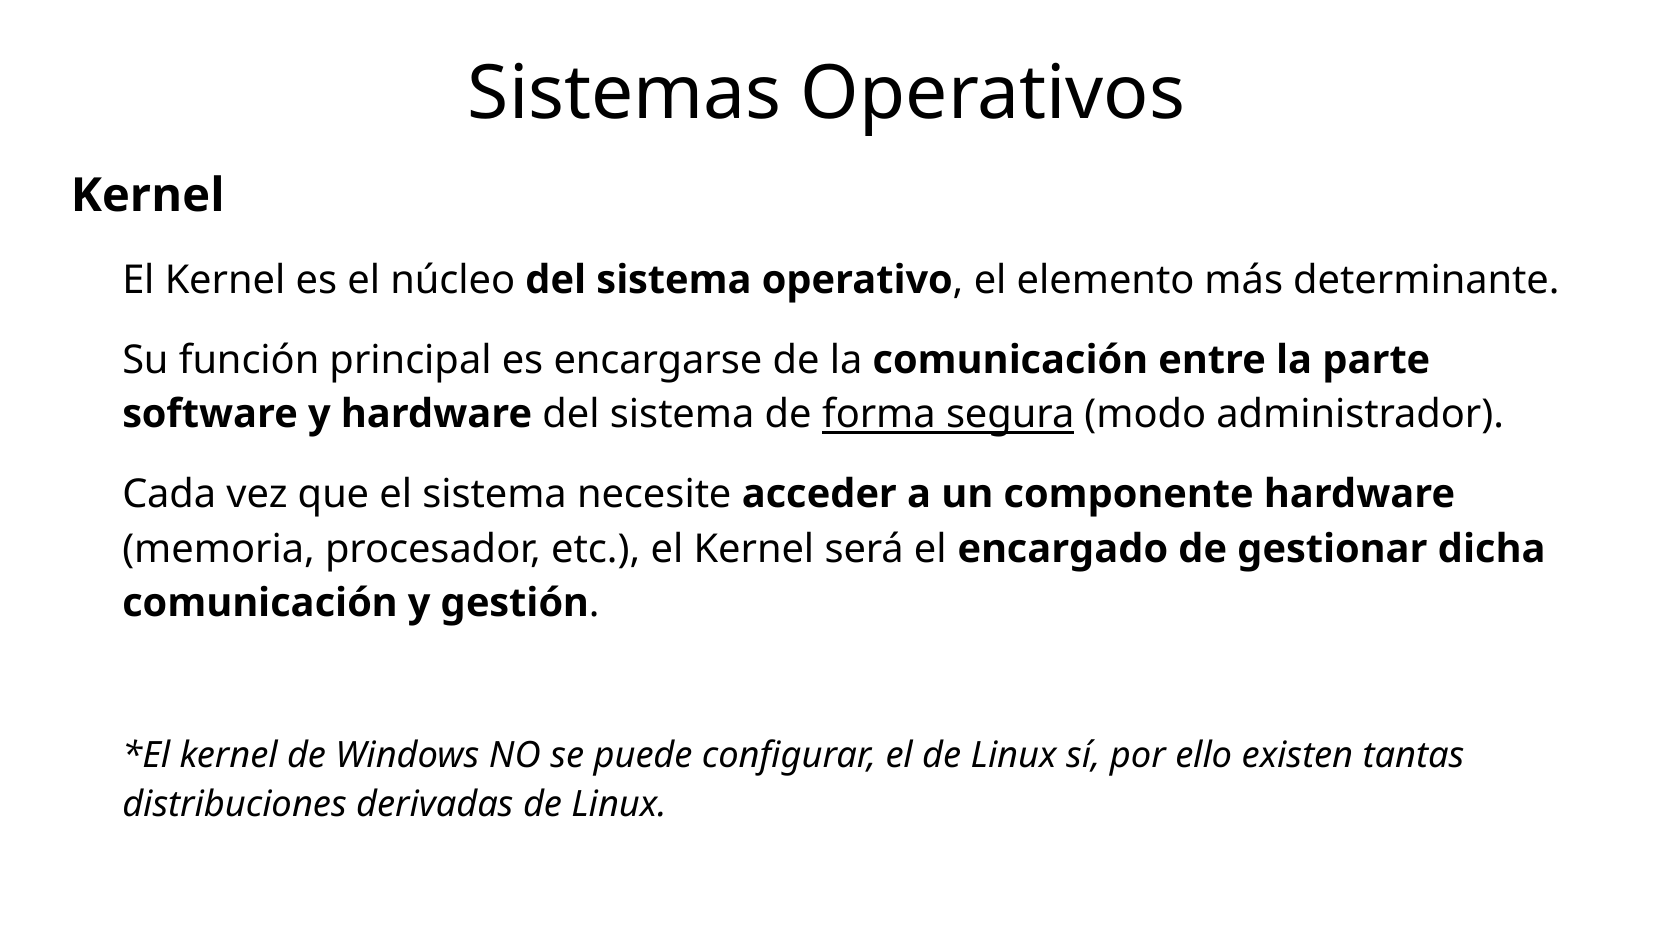

# Sistemas Operativos
Kernel
El Kernel es el núcleo del sistema operativo, el elemento más determinante.
Su función principal es encargarse de la comunicación entre la parte software y hardware del sistema de forma segura (modo administrador).
Cada vez que el sistema necesite acceder a un componente hardware (memoria, procesador, etc.), el Kernel será el encargado de gestionar dicha comunicación y gestión.
*El kernel de Windows NO se puede configurar, el de Linux sí, por ello existen tantas distribuciones derivadas de Linux.